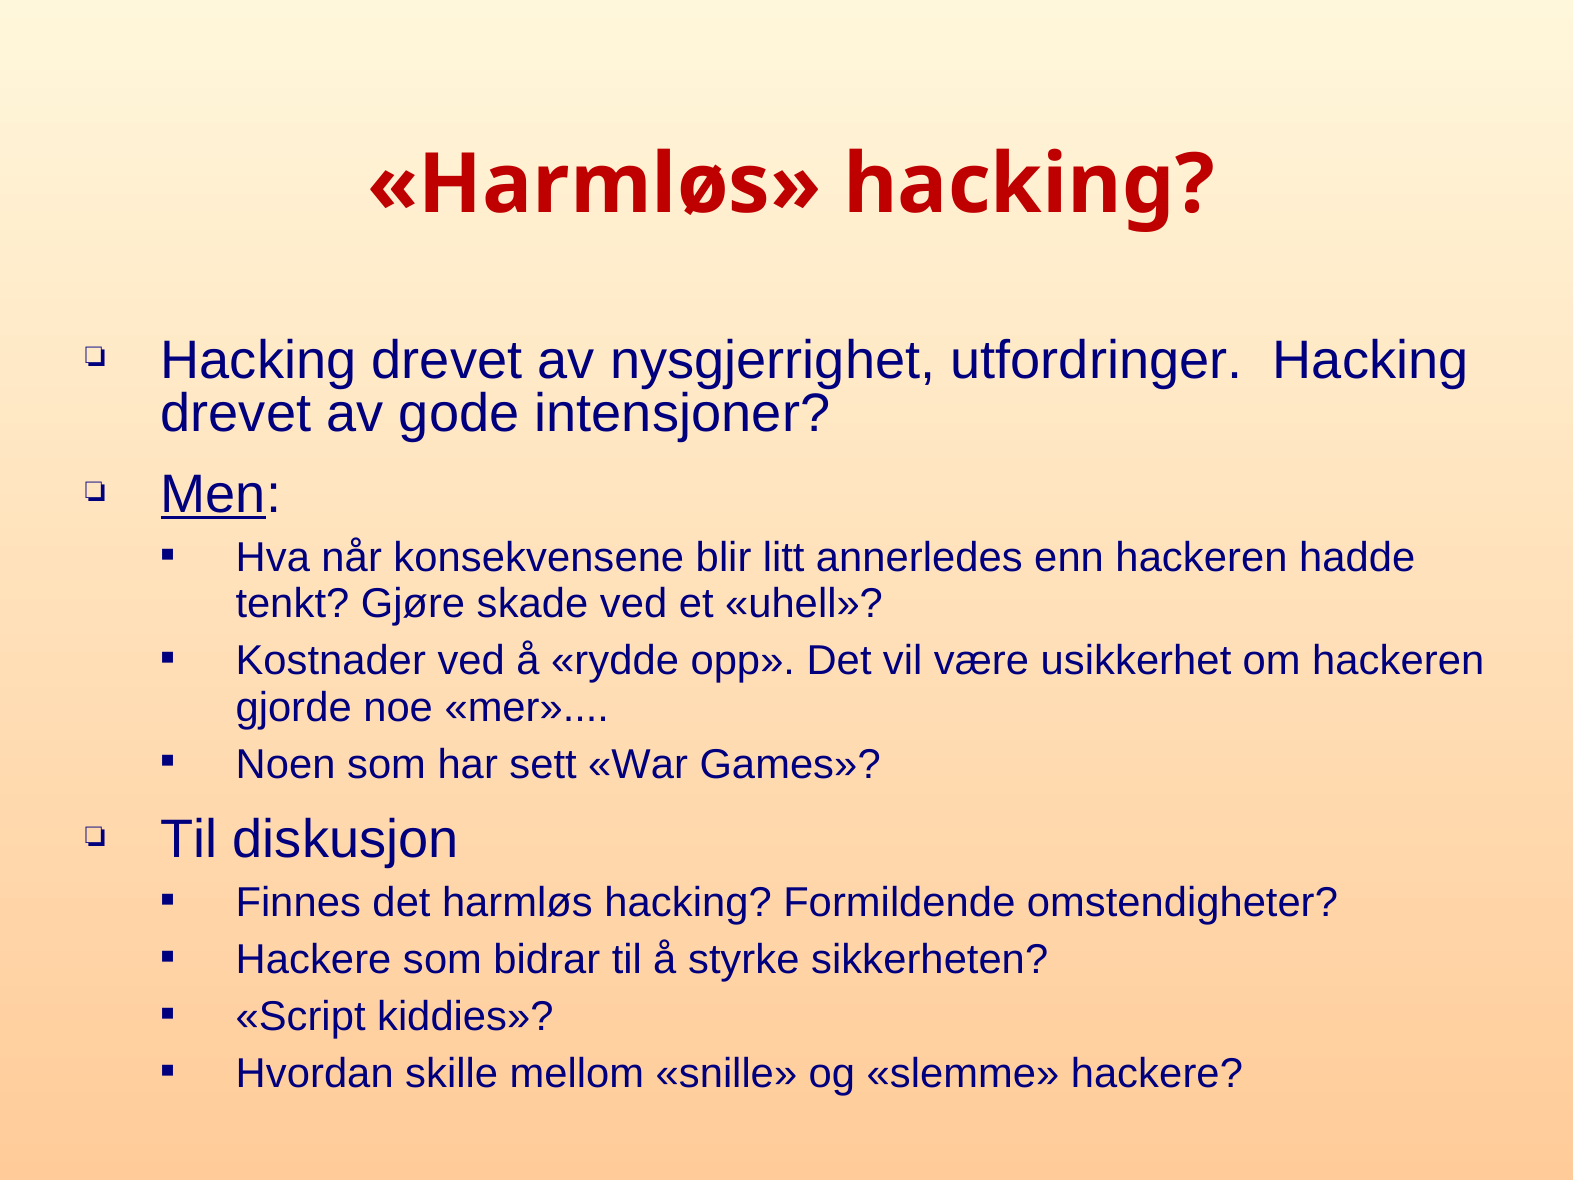

# «Harmløs» hacking?
Hacking drevet av nysgjerrighet, utfordringer. Hacking drevet av gode intensjoner?
Men:
Hva når konsekvensene blir litt annerledes enn hackeren hadde tenkt? Gjøre skade ved et «uhell»?
Kostnader ved å «rydde opp». Det vil være usikkerhet om hackeren gjorde noe «mer»....
Noen som har sett «War Games»?
Til diskusjon
Finnes det harmløs hacking? Formildende omstendigheter?
Hackere som bidrar til å styrke sikkerheten?
«Script kiddies»?
Hvordan skille mellom «snille» og «slemme» hackere?